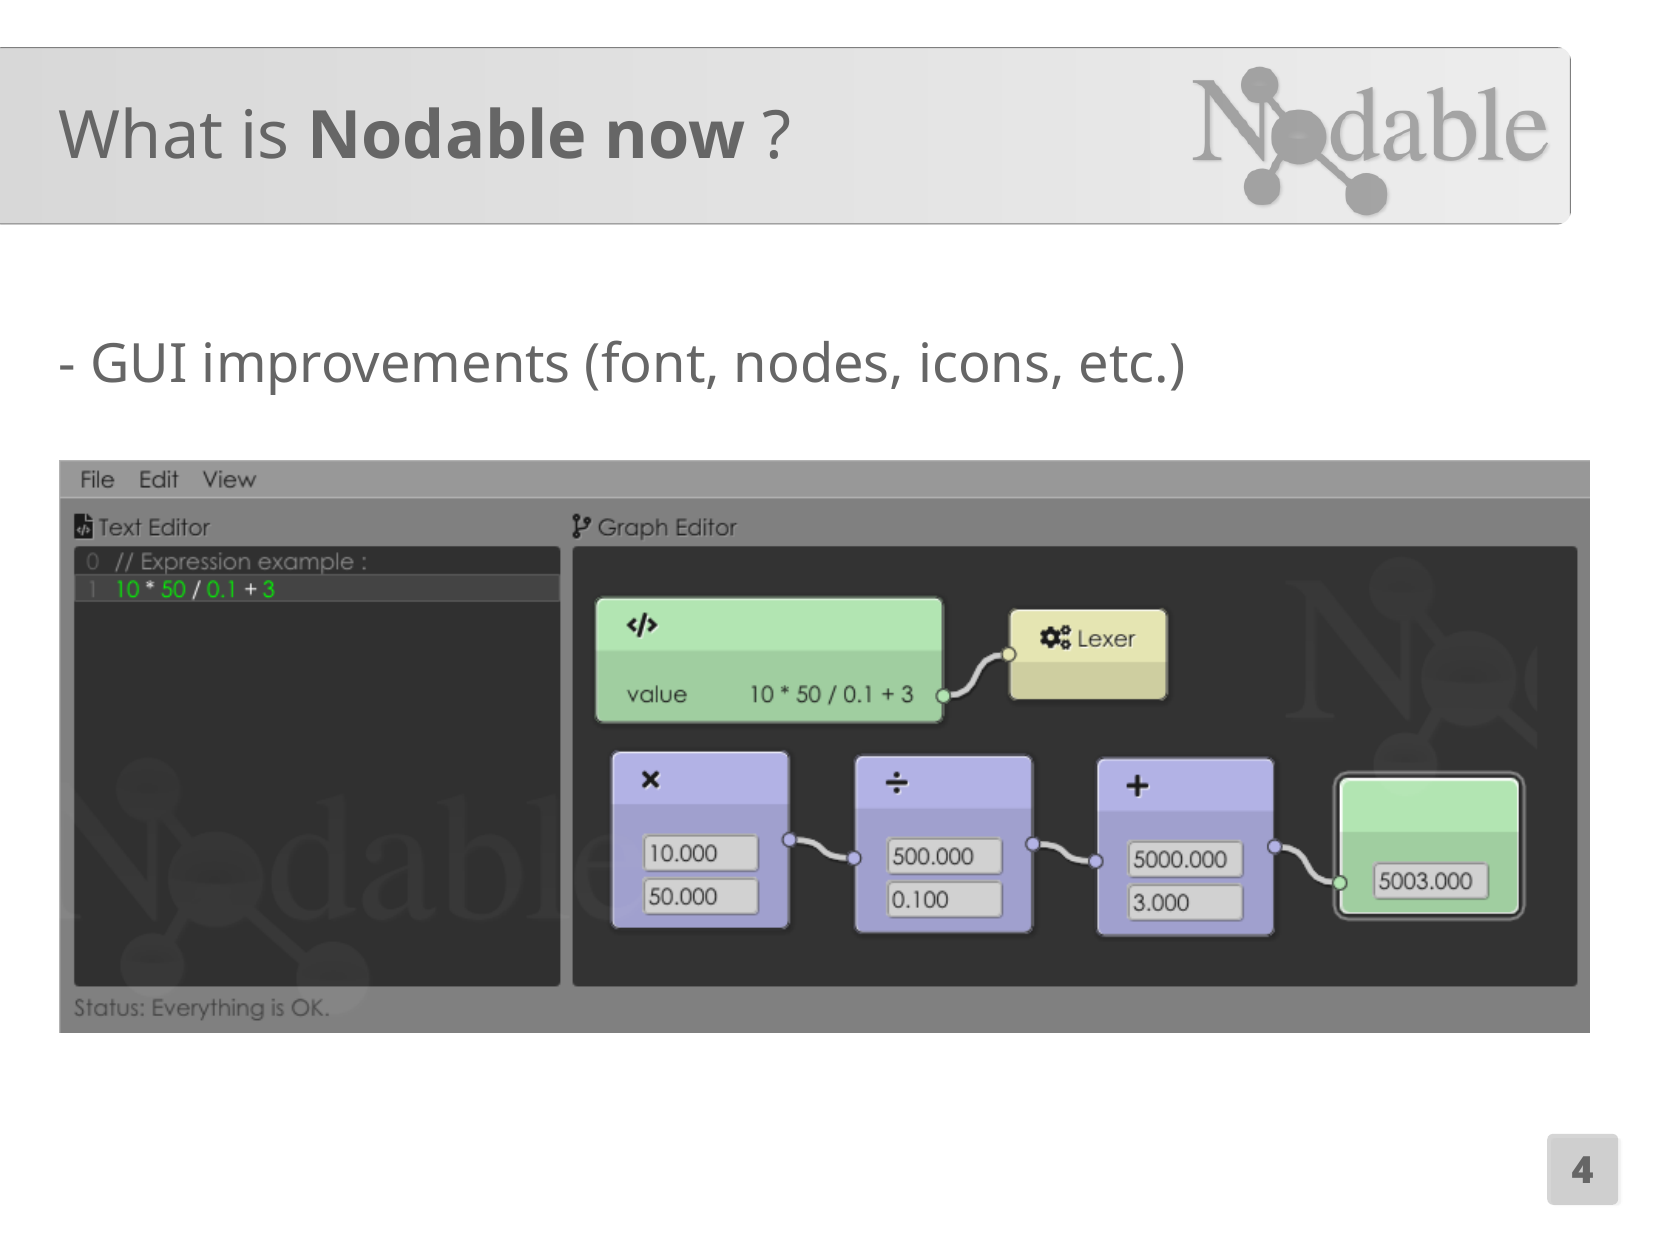

# What is Nodable now ?
- GUI improvements (font, nodes, icons, etc.)
4